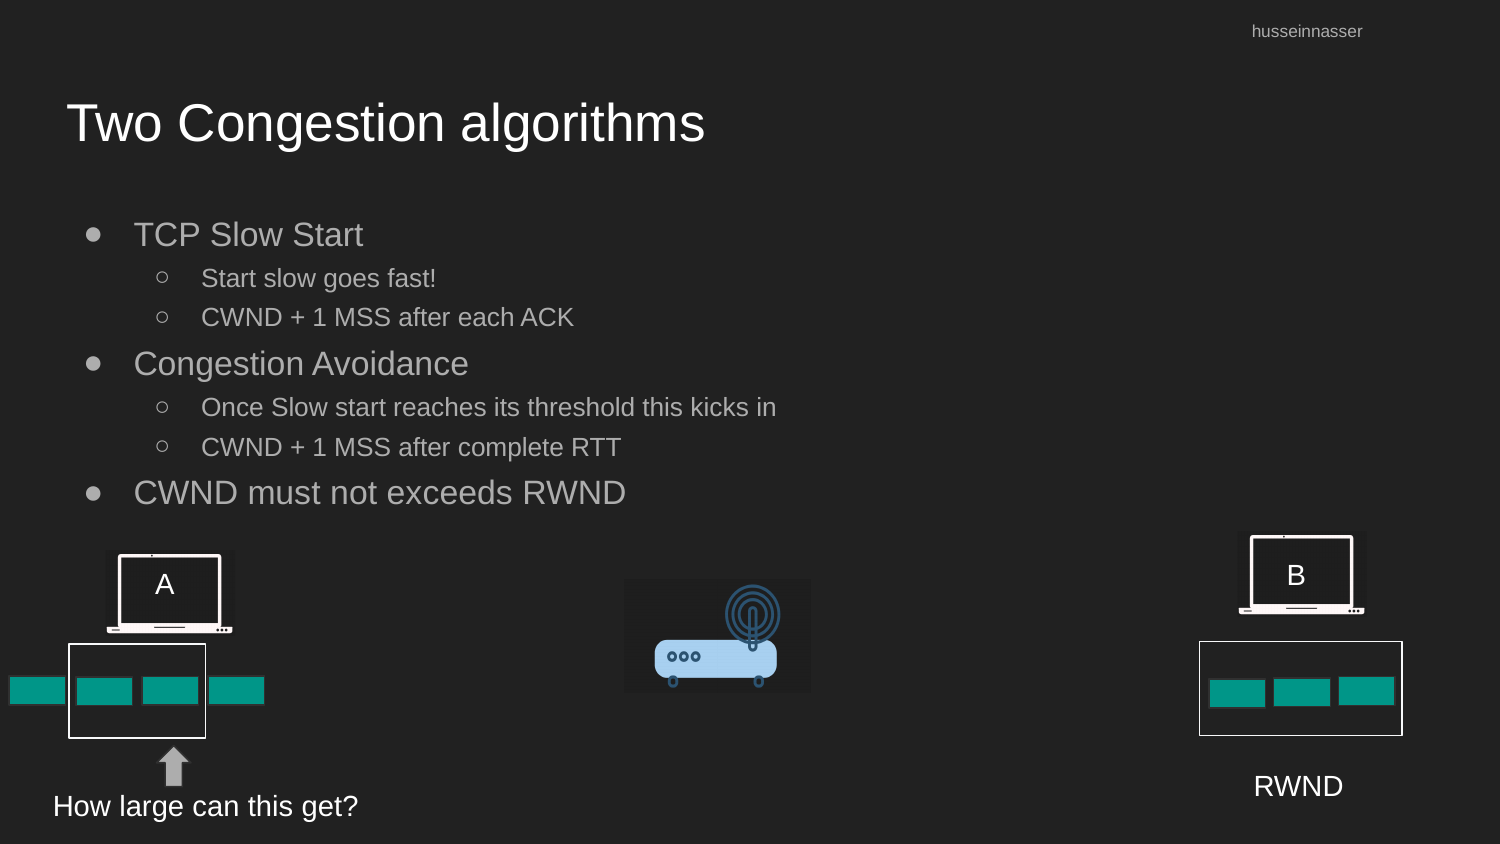

husseinnasser
# Two Congestion algorithms
TCP Slow Start
Start slow goes fast!
CWND + 1 MSS after each ACK
Congestion Avoidance
Once Slow start reaches its threshold this kicks in
CWND + 1 MSS after complete RTT
CWND must not exceeds RWND
B
A
RWND
How large can this get?